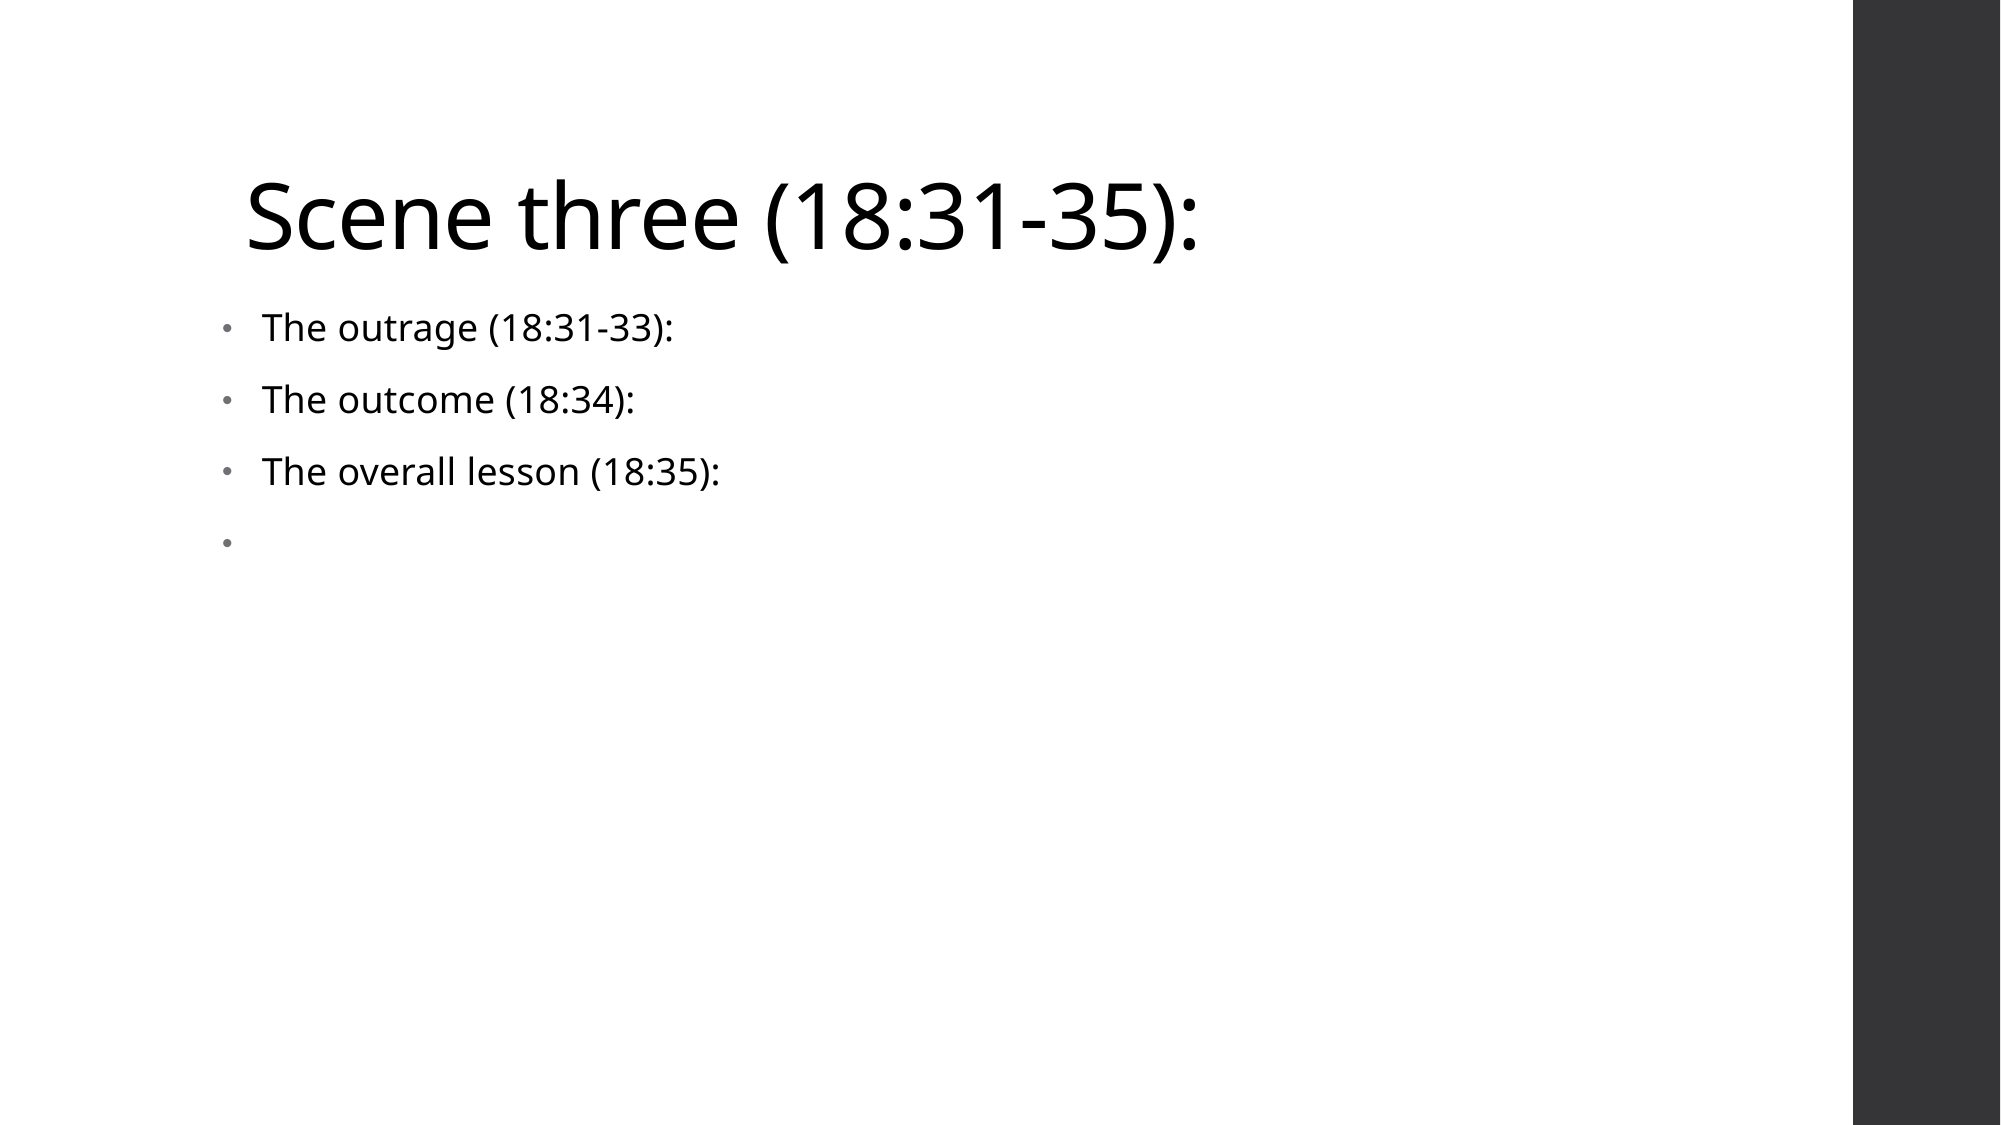

# Scene three (18:31-35):
 The outrage (18:31-33):
 The outcome (18:34):
 The overall lesson (18:35):